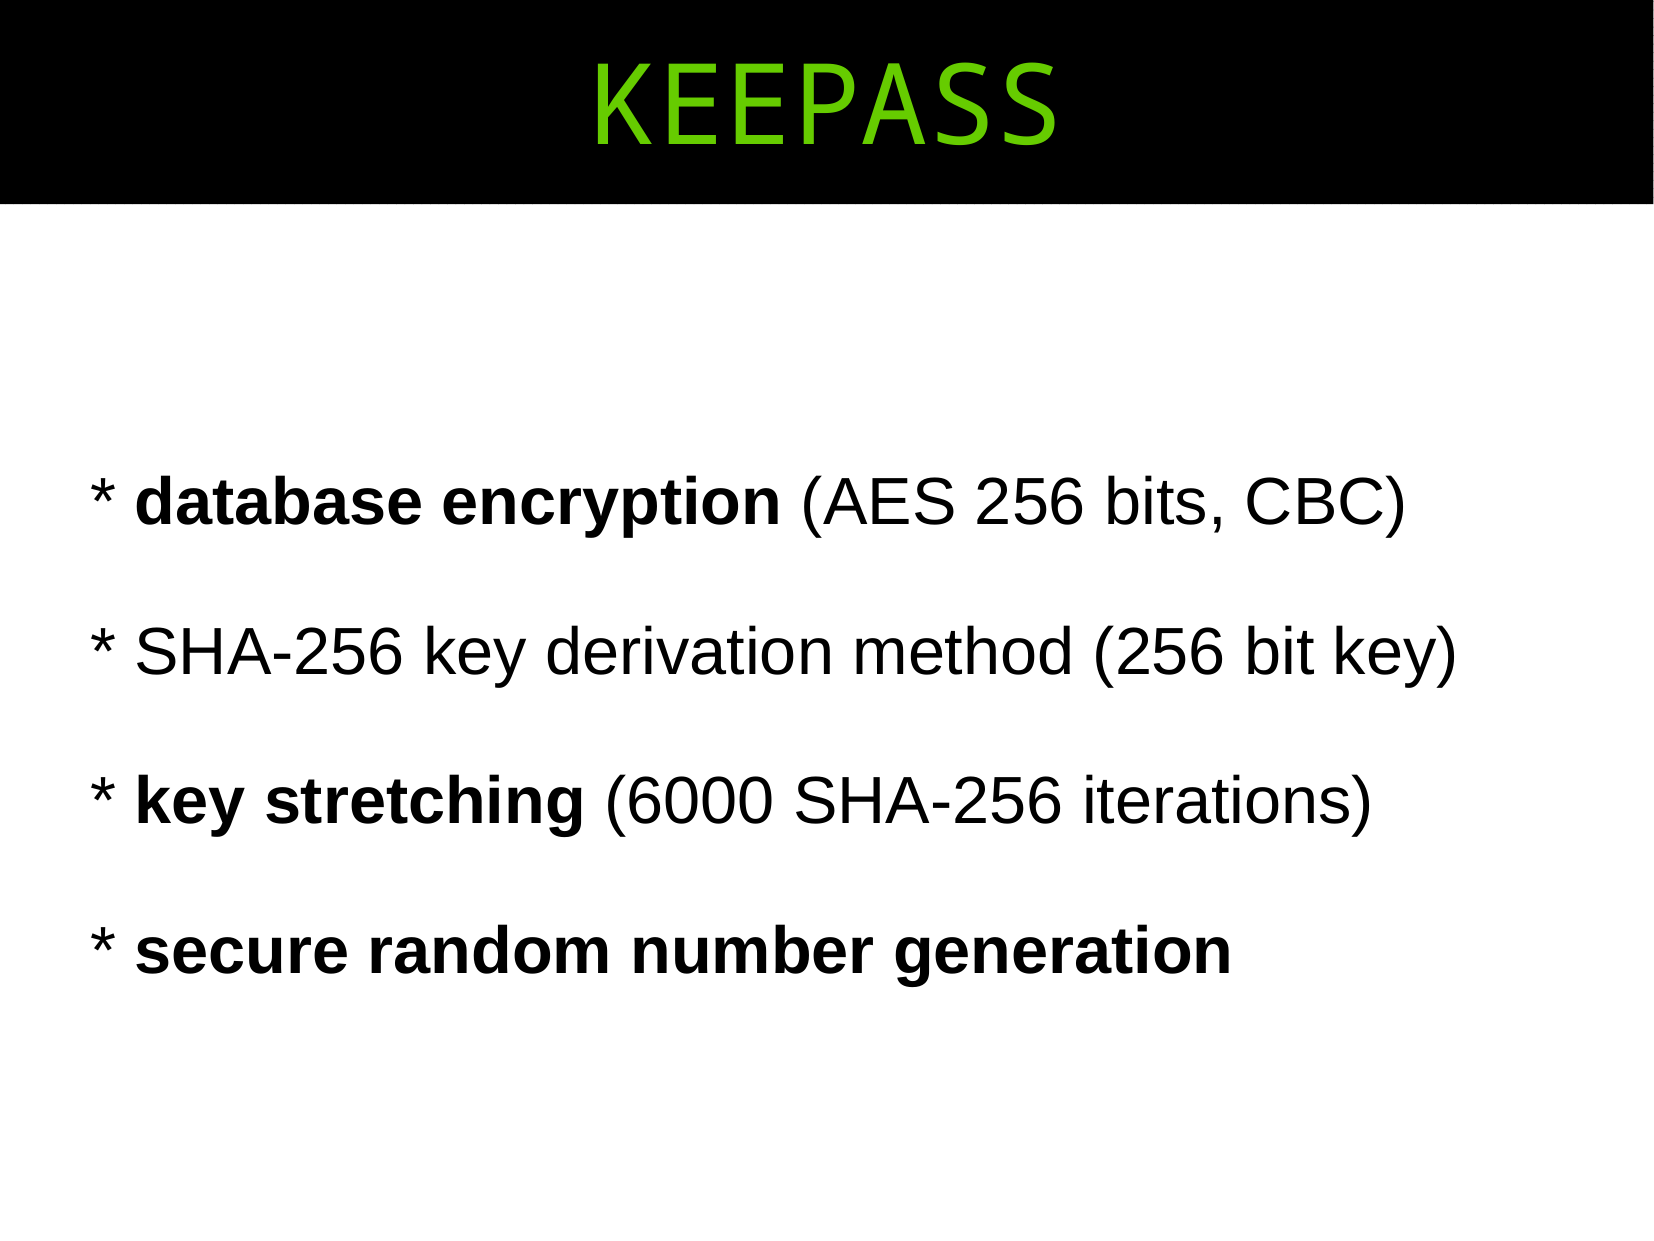

# KEEPASS
* database encryption (AES 256 bits, CBC)
* SHA-256 key derivation method (256 bit key)
* key stretching (6000 SHA-256 iterations)
* secure random number generation